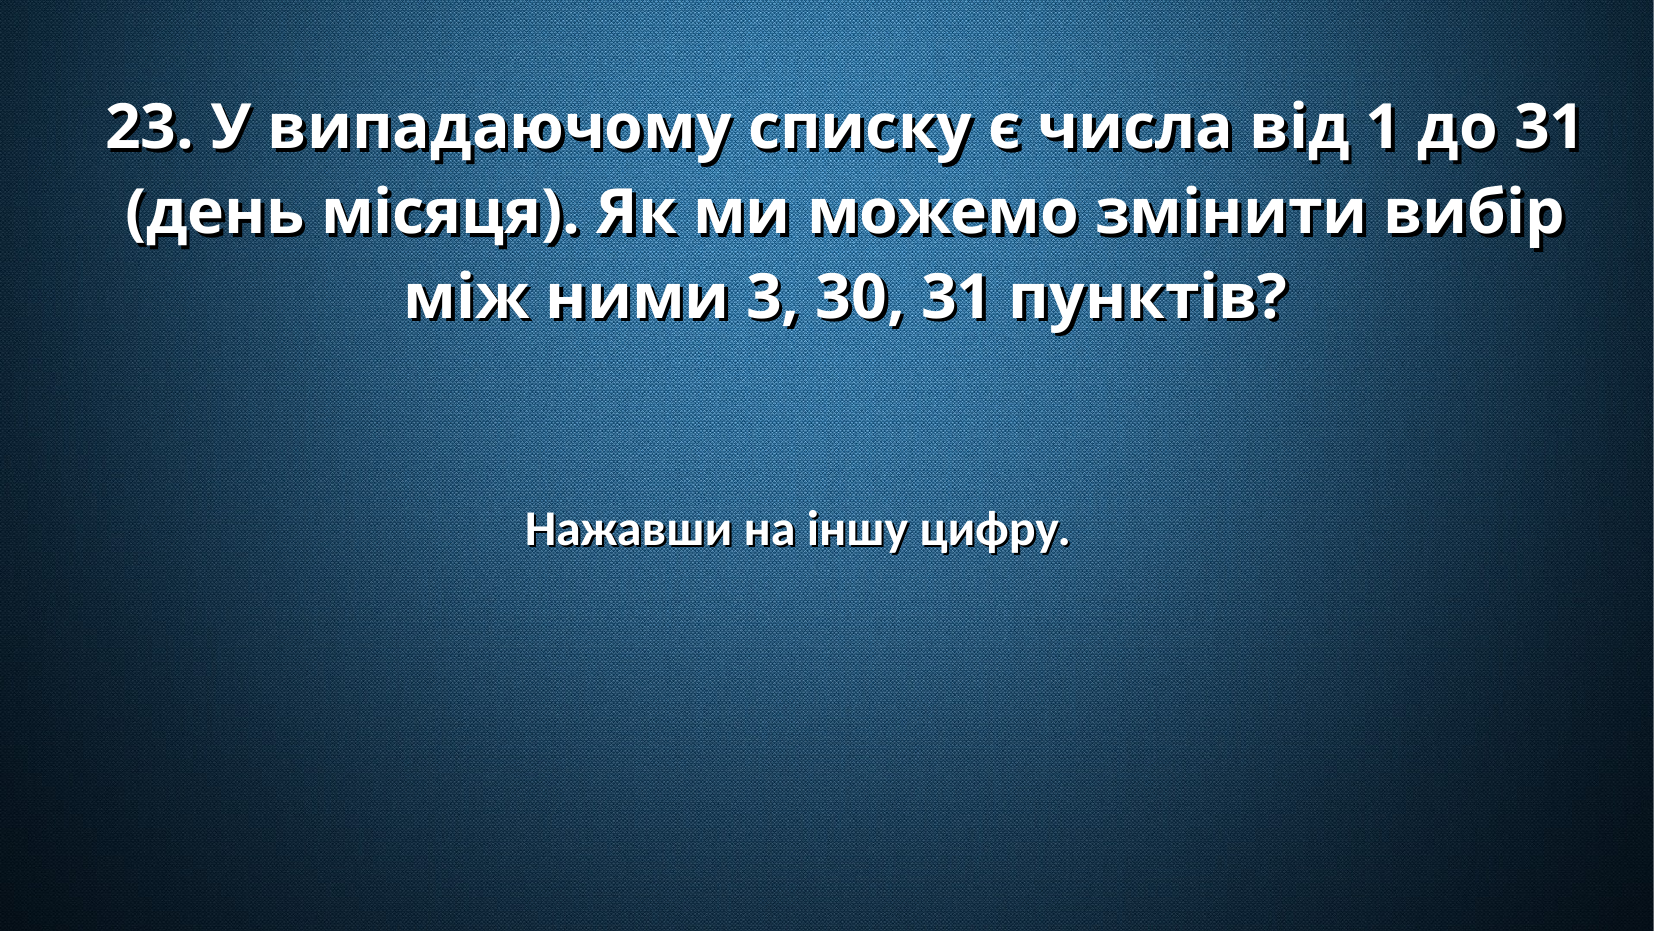

# 23. У випадаючому списку є числа від 1 до 31 (день місяця). Як ми можемо змінити вибір між ними 3, 30, 31 пунктів?
Нажавши на іншу цифру.